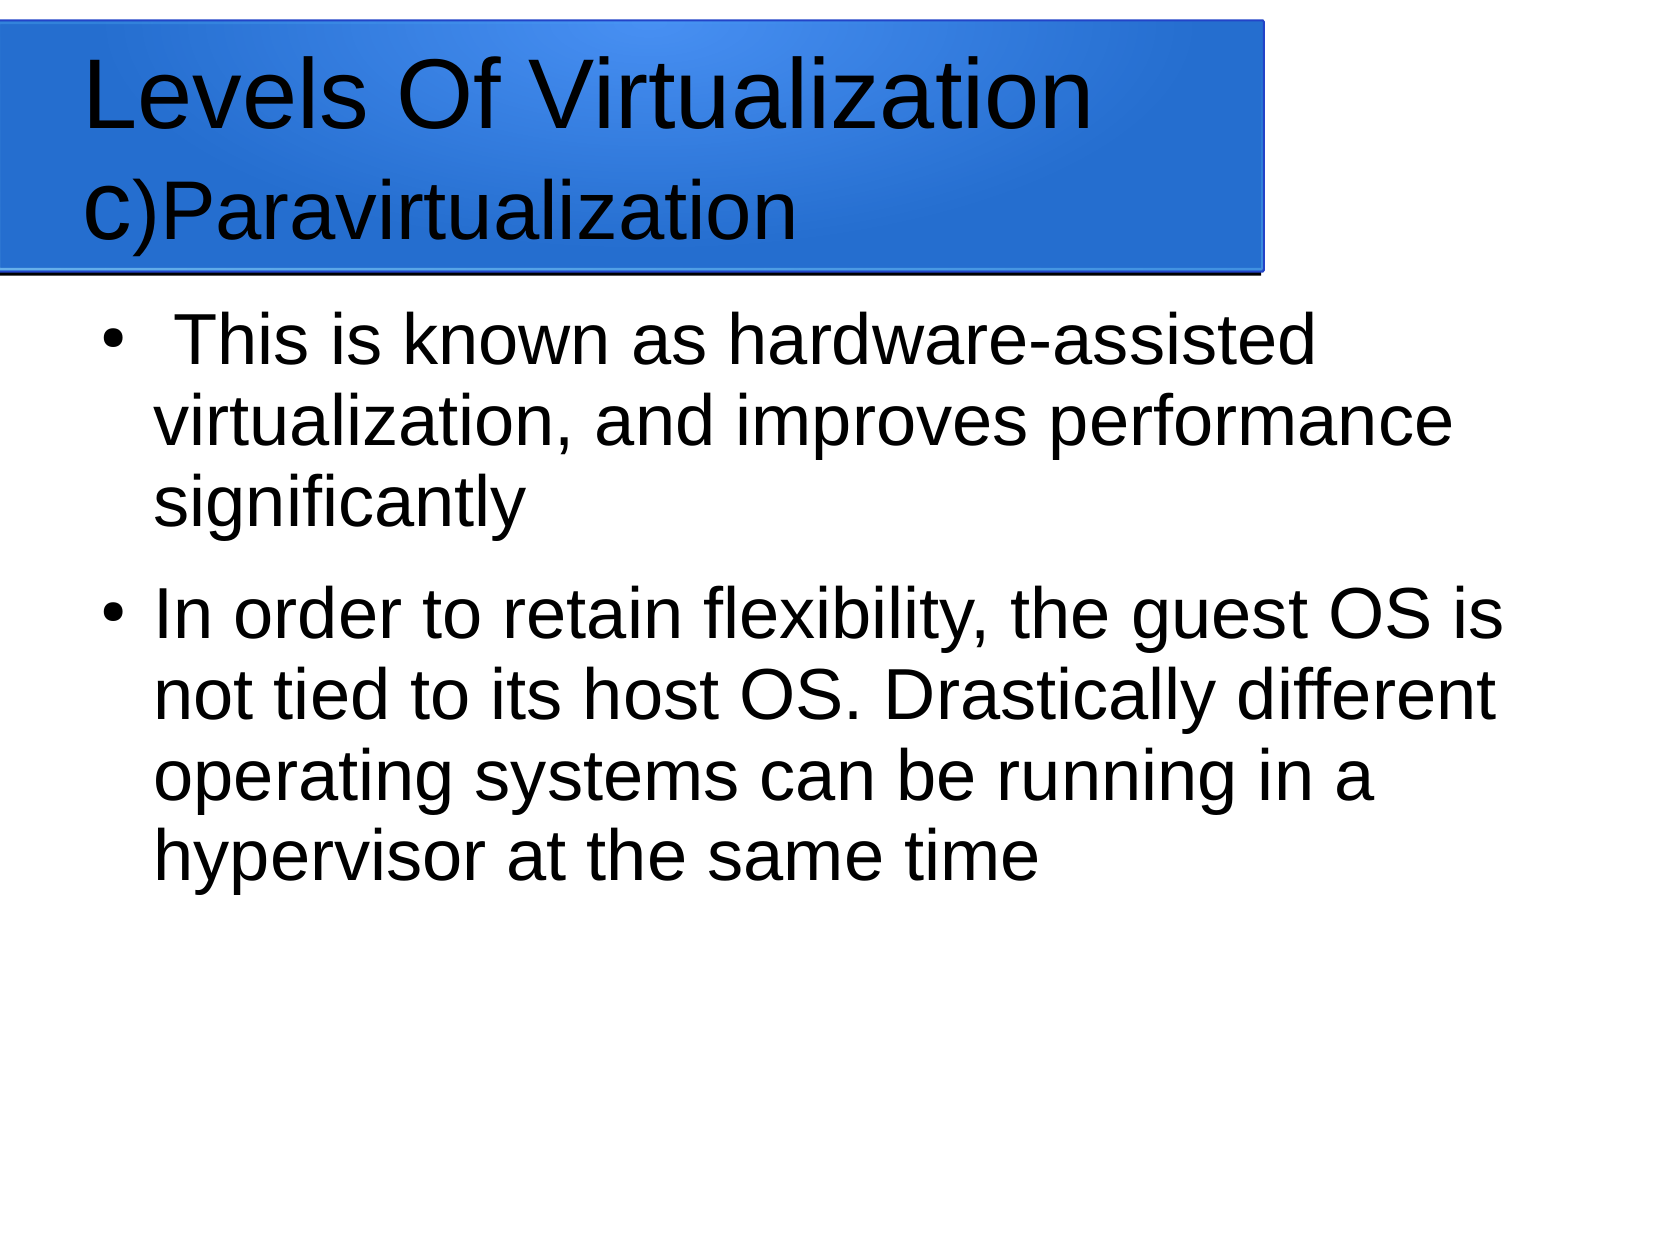

# Levels Of Virtualization c)Paravirtualization
 This is known as hardware-assisted virtualization, and improves performance significantly
In order to retain flexibility, the guest OS is not tied to its host OS. Drastically different operating systems can be running in a hypervisor at the same time